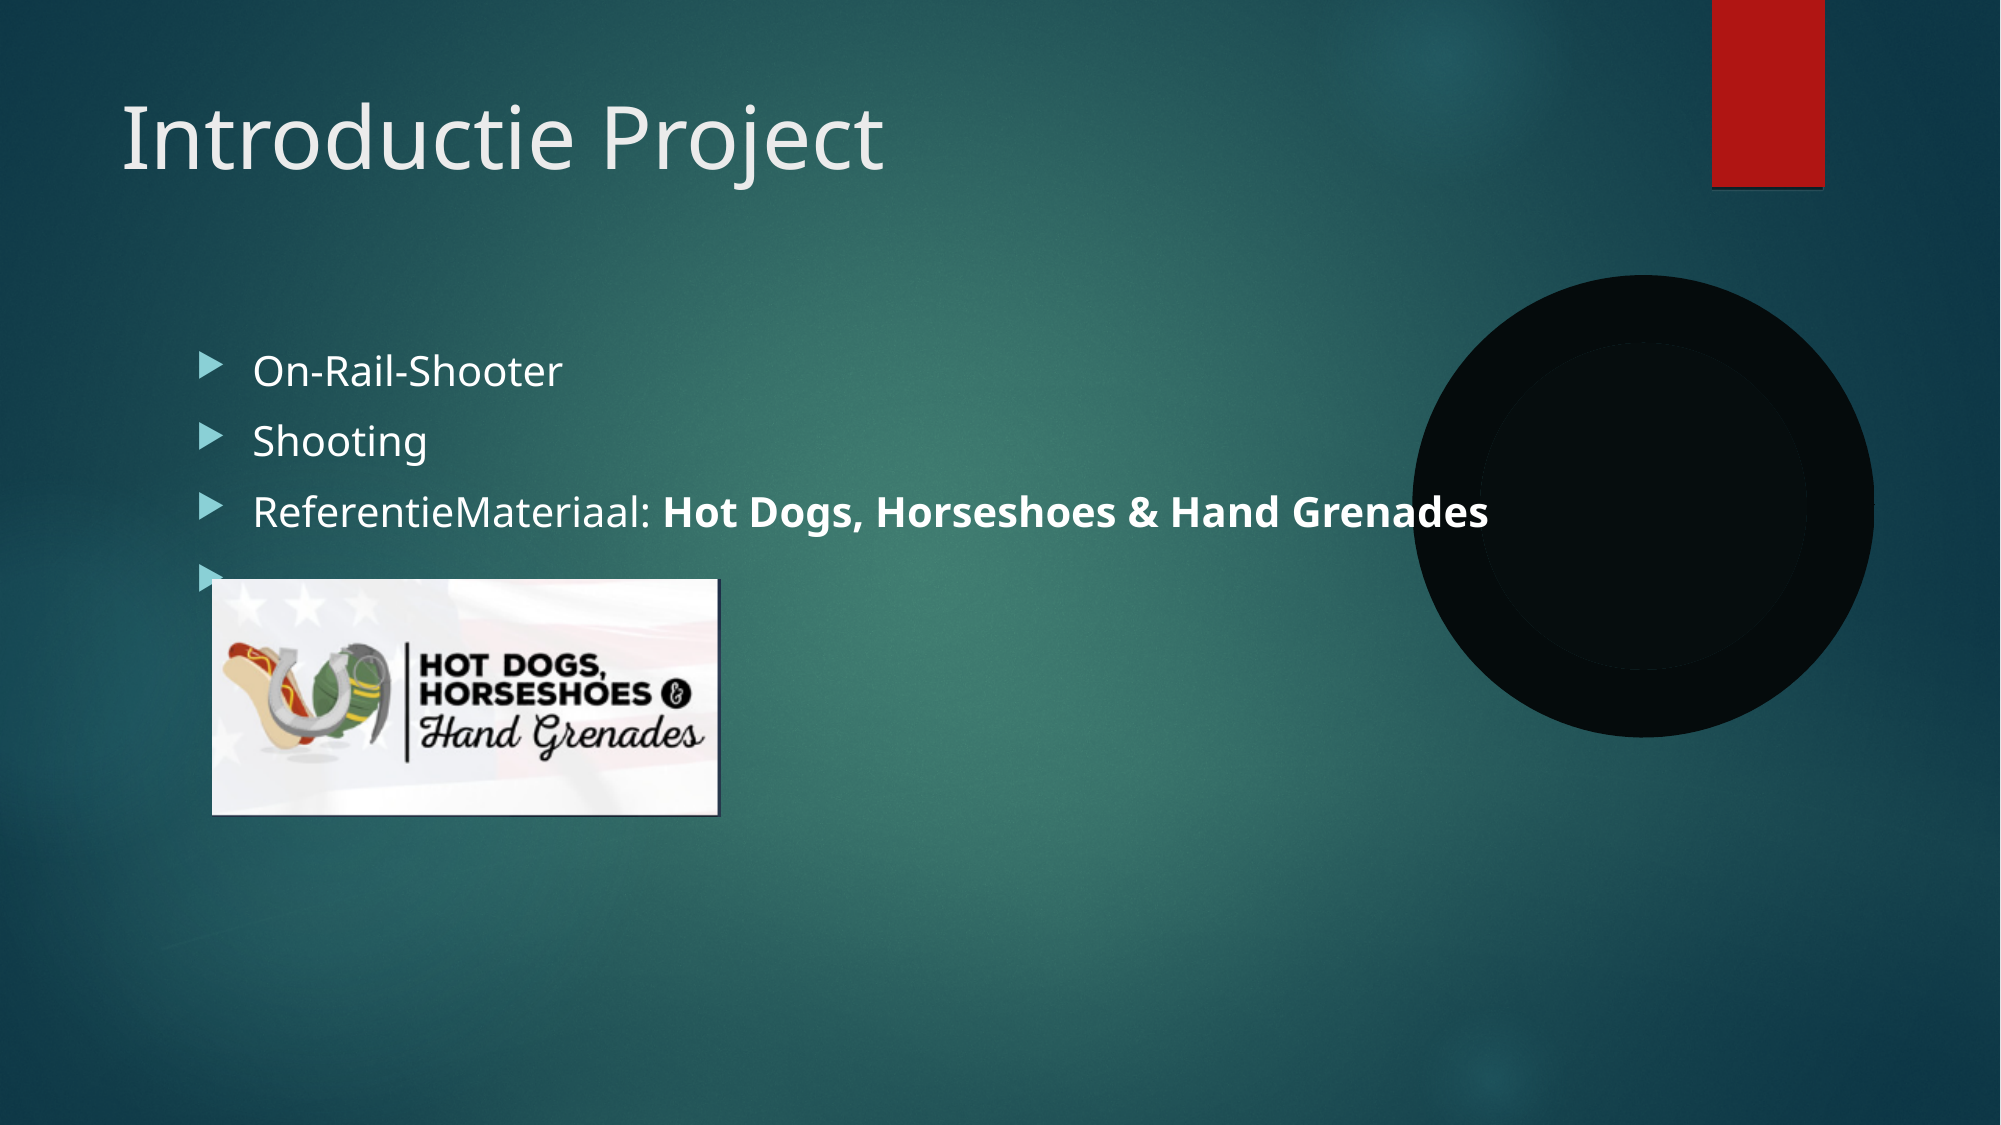

# Introductie Project
On-Rail-Shooter
Shooting
ReferentieMateriaal: Hot Dogs, Horseshoes & Hand Grenades